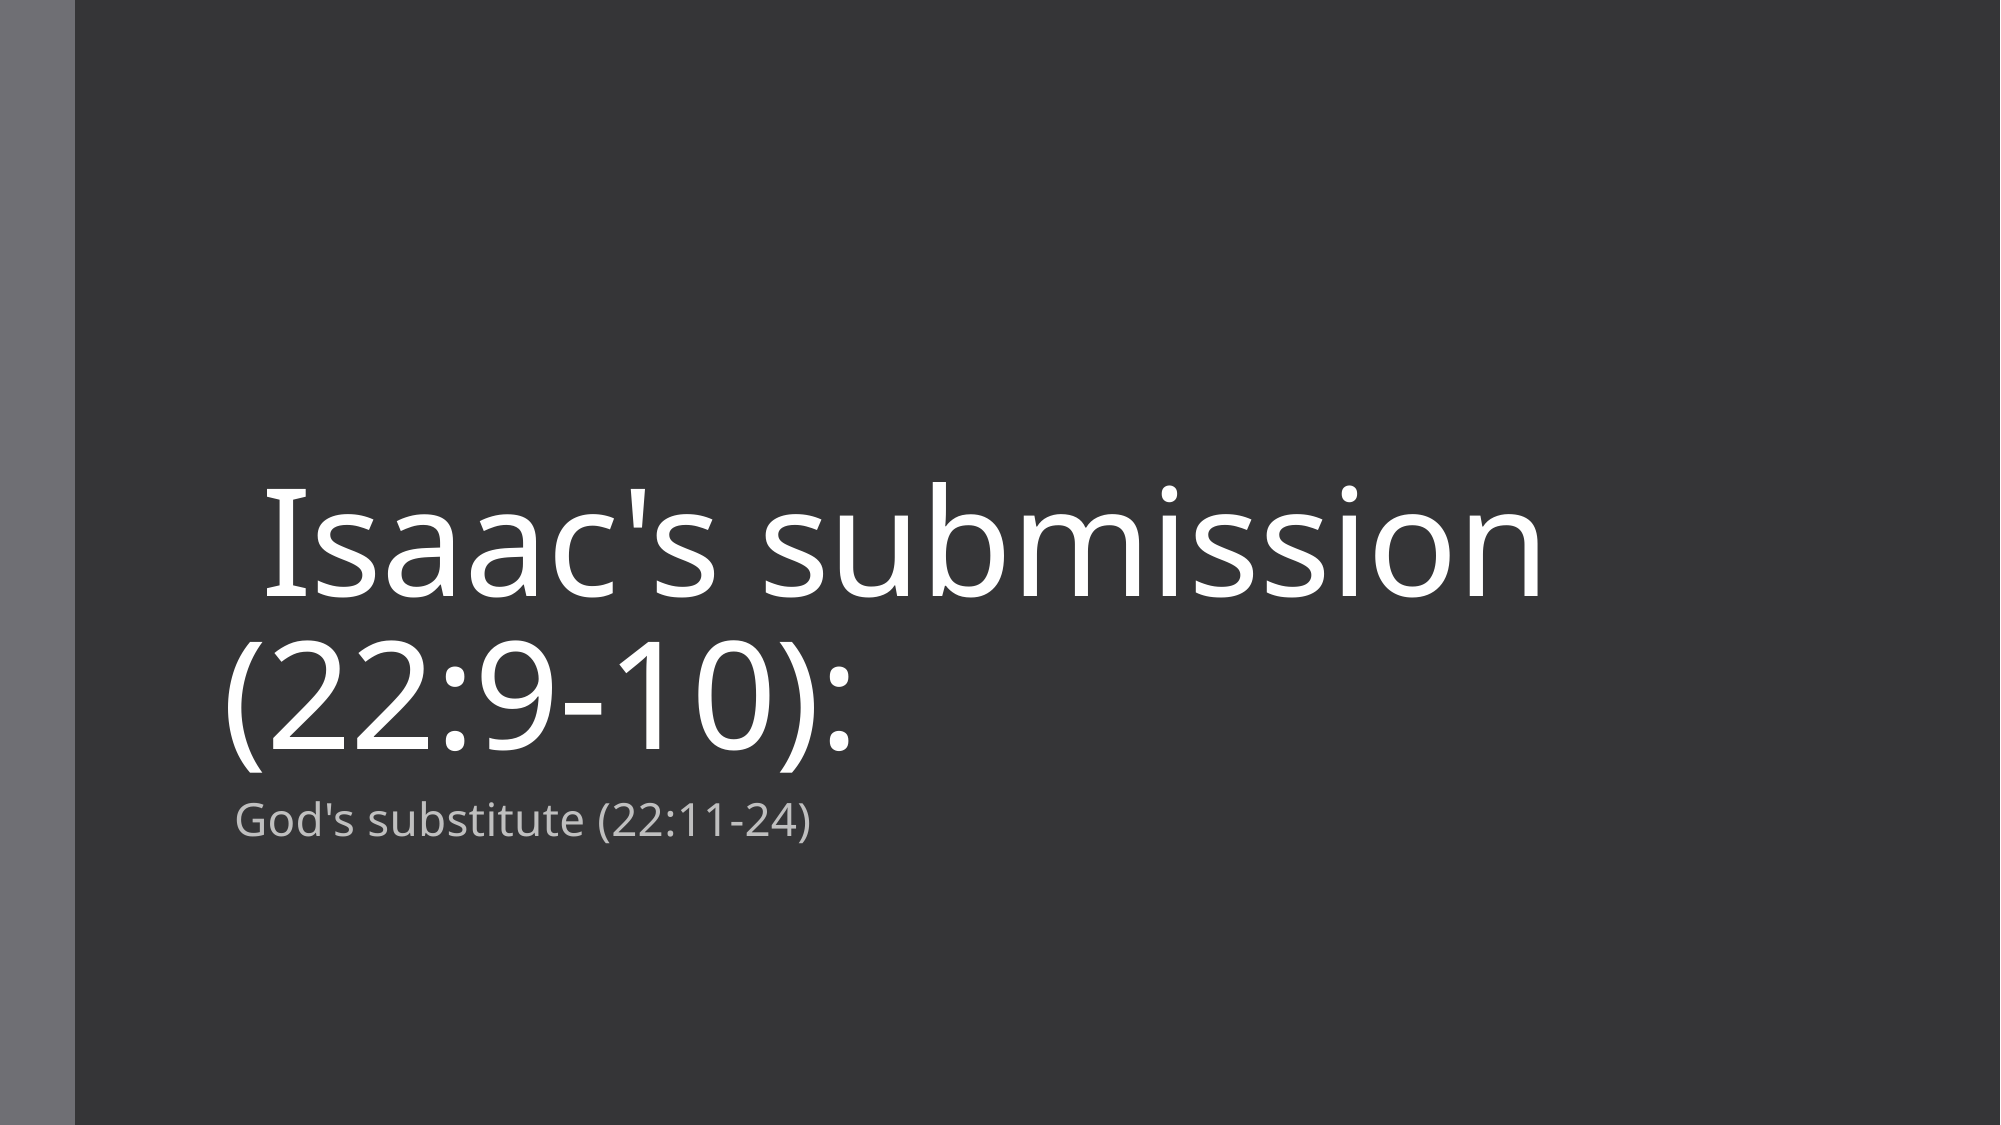

# Isaac's submission (22:9-10):
 God's substitute (22:11-24)